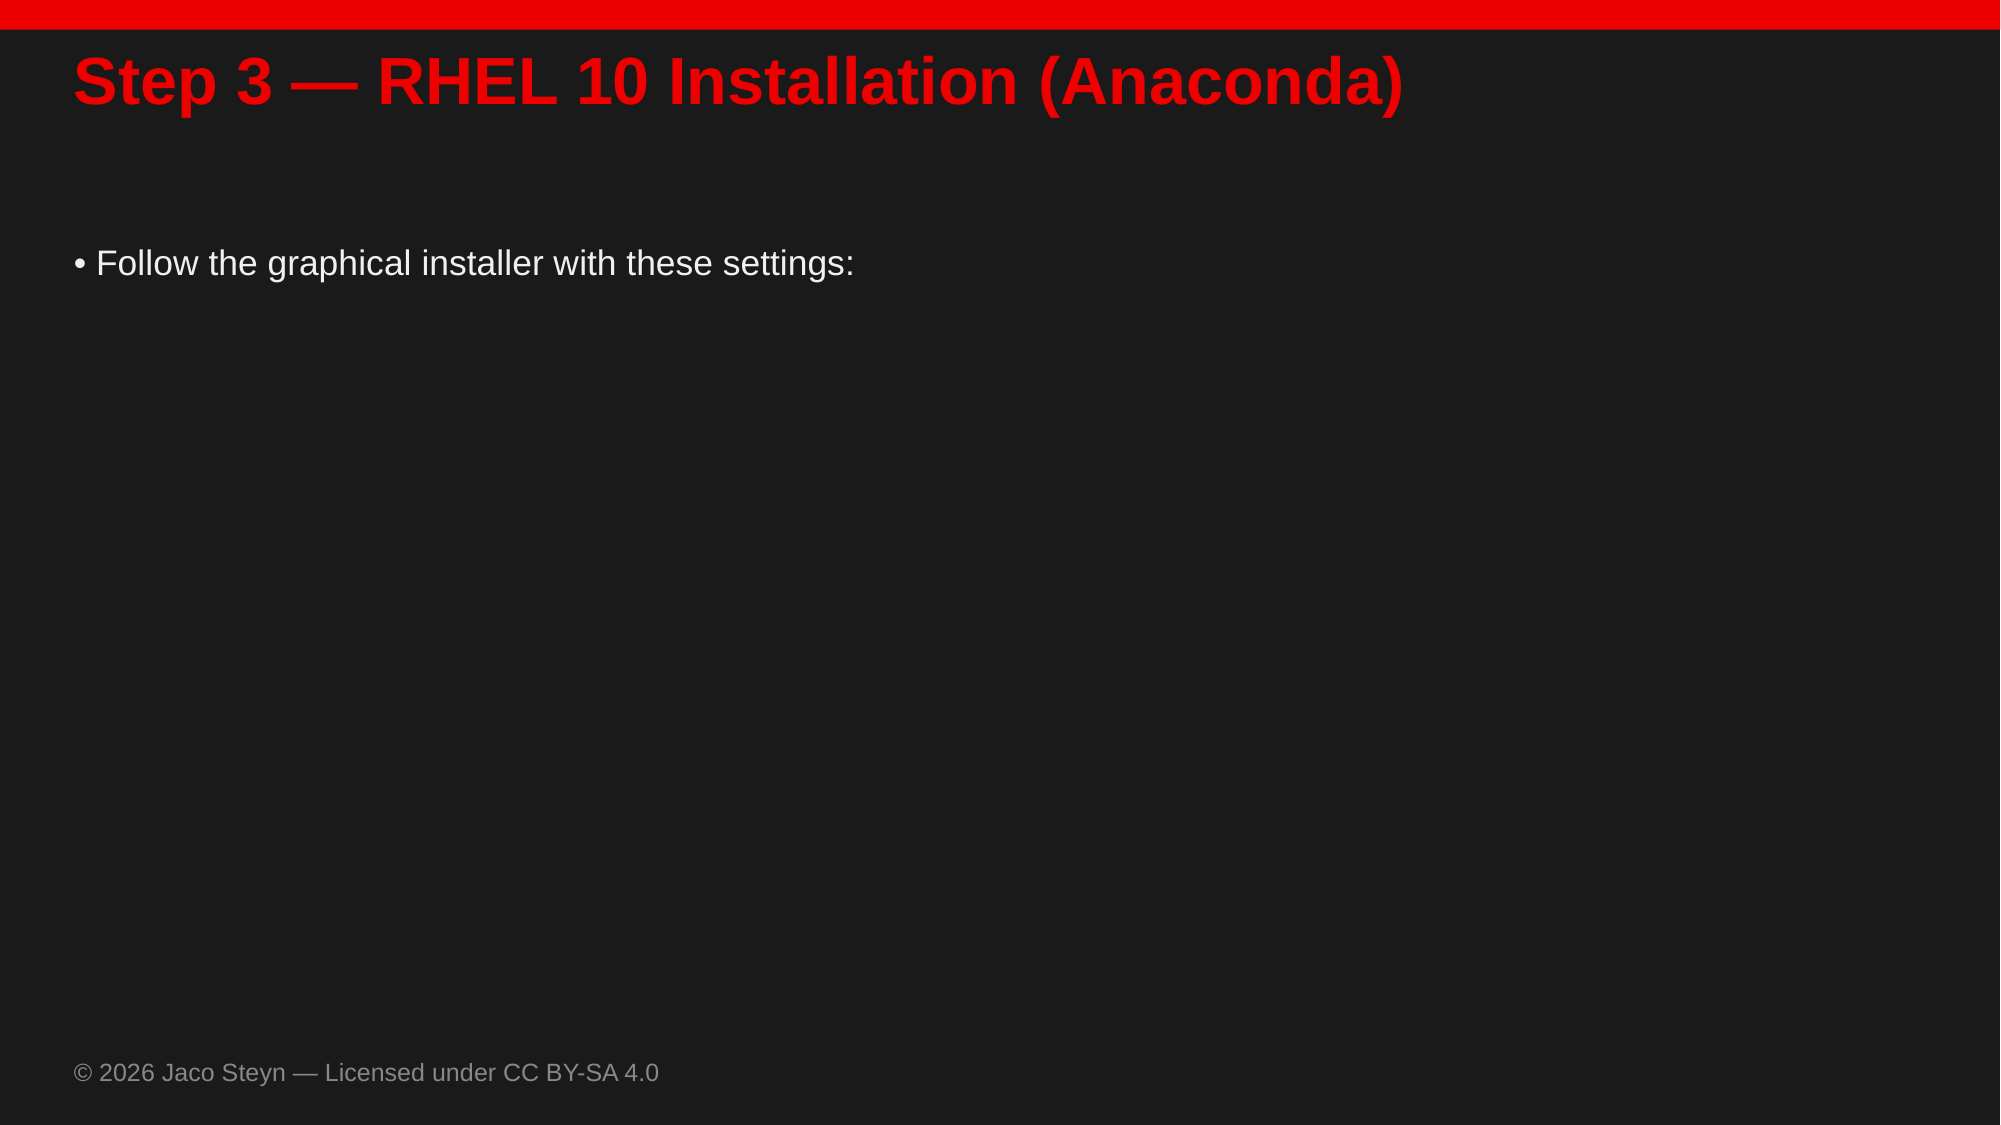

Step 3 — RHEL 10 Installation (Anaconda)
• Follow the graphical installer with these settings:
© 2026 Jaco Steyn — Licensed under CC BY-SA 4.0